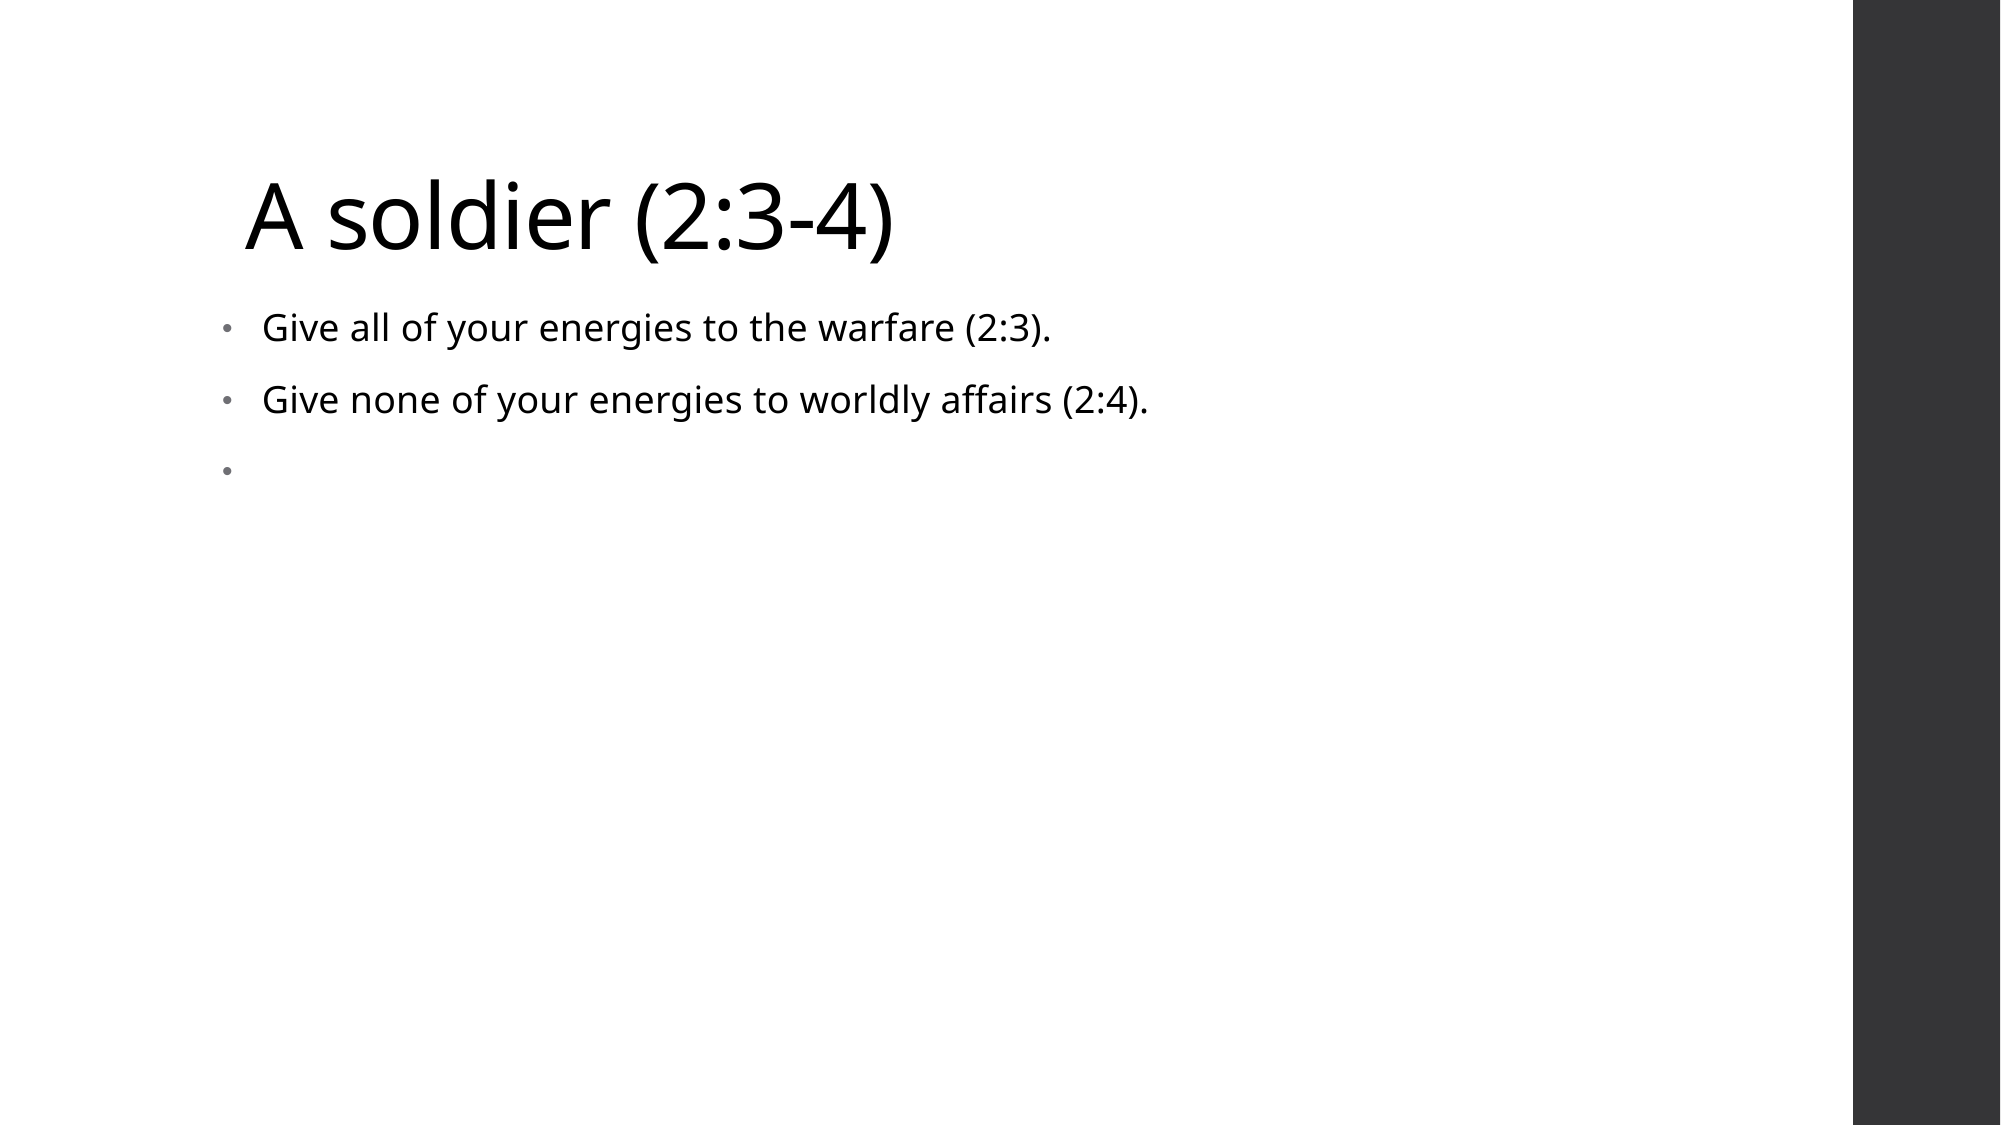

# A soldier (2:3-4)
 Give all of your energies to the warfare (2:3).
 Give none of your energies to worldly affairs (2:4).